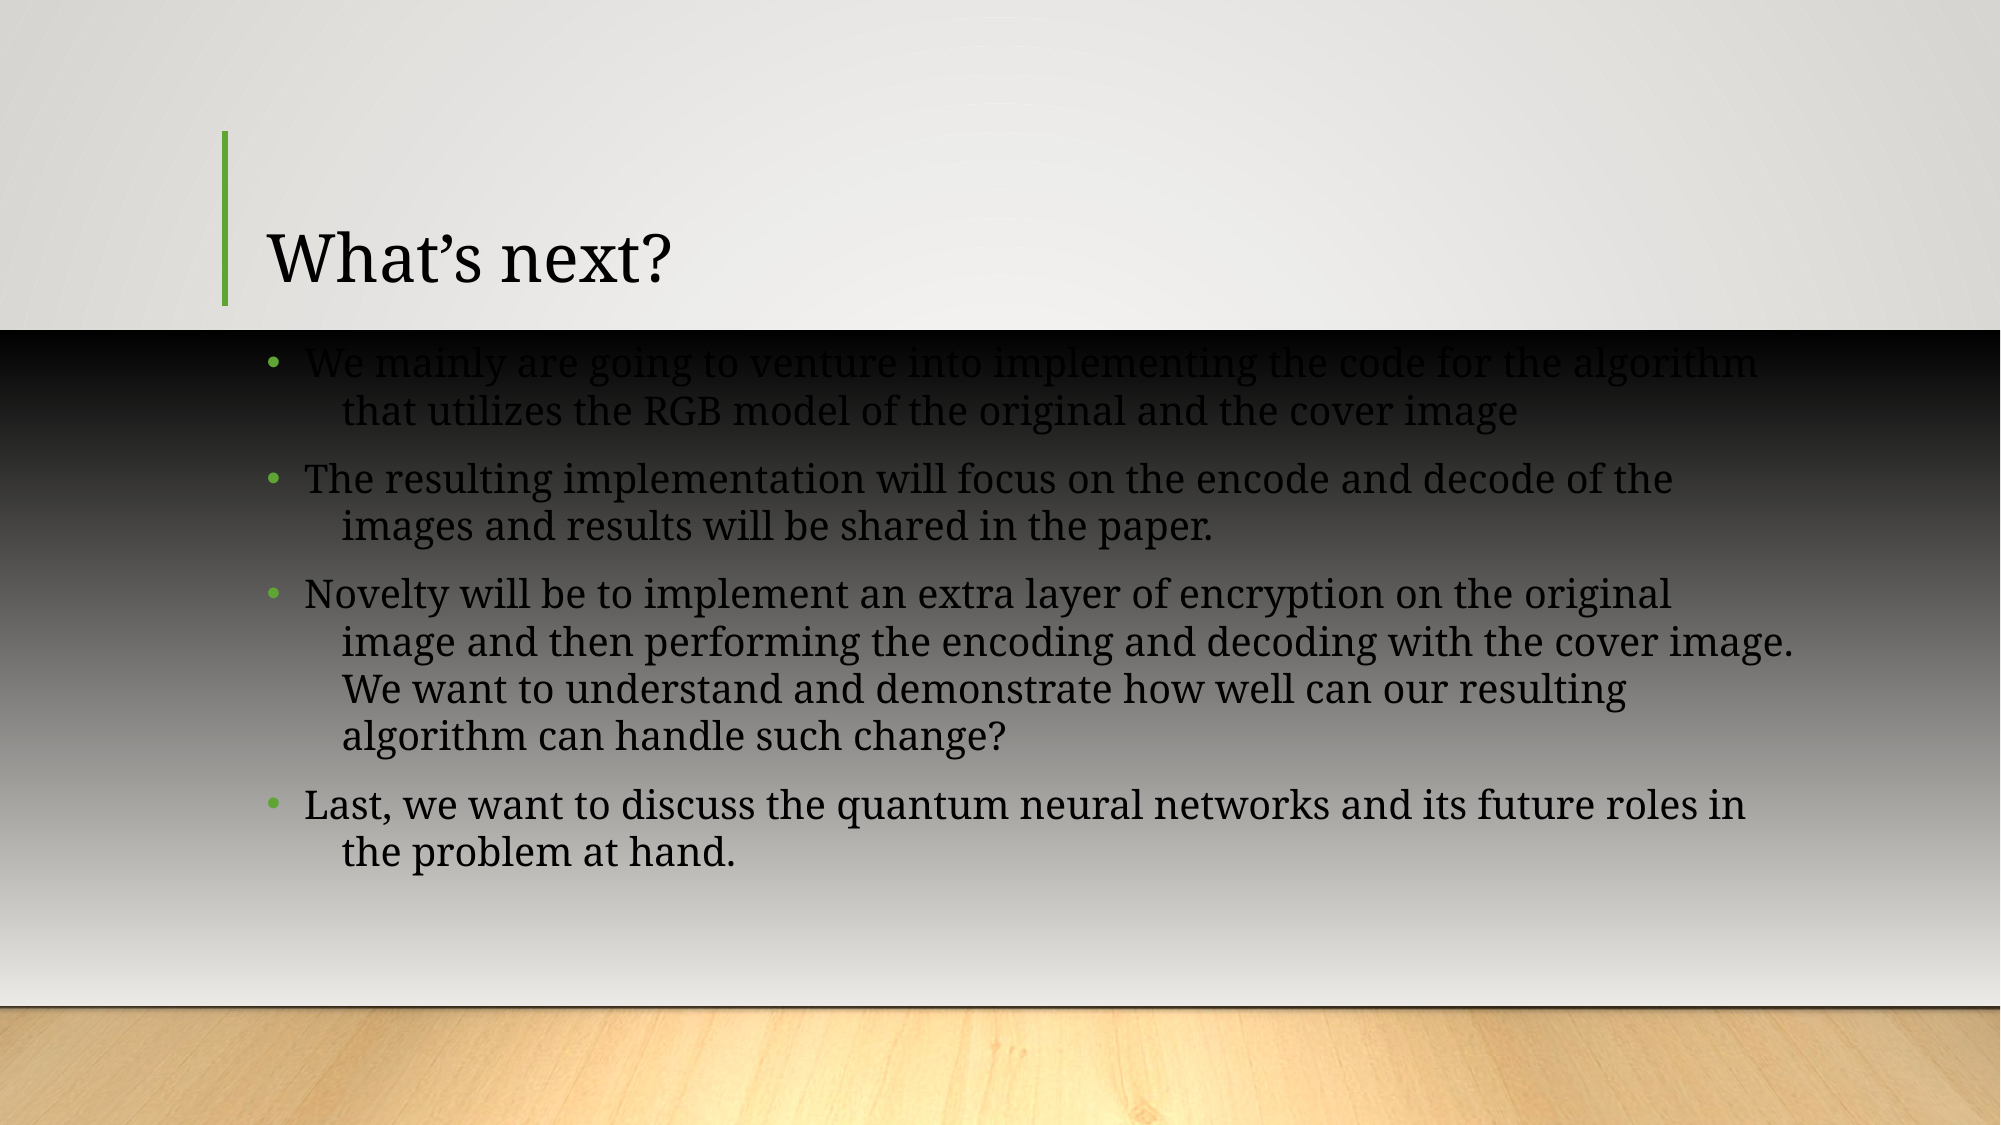

# What’s next?
We mainly are going to venture into implementing the code for the algorithm that utilizes the RGB model of the original and the cover image
The resulting implementation will focus on the encode and decode of the images and results will be shared in the paper.
Novelty will be to implement an extra layer of encryption on the original image and then performing the encoding and decoding with the cover image. We want to understand and demonstrate how well can our resulting algorithm can handle such change?
Last, we want to discuss the quantum neural networks and its future roles in the problem at hand.